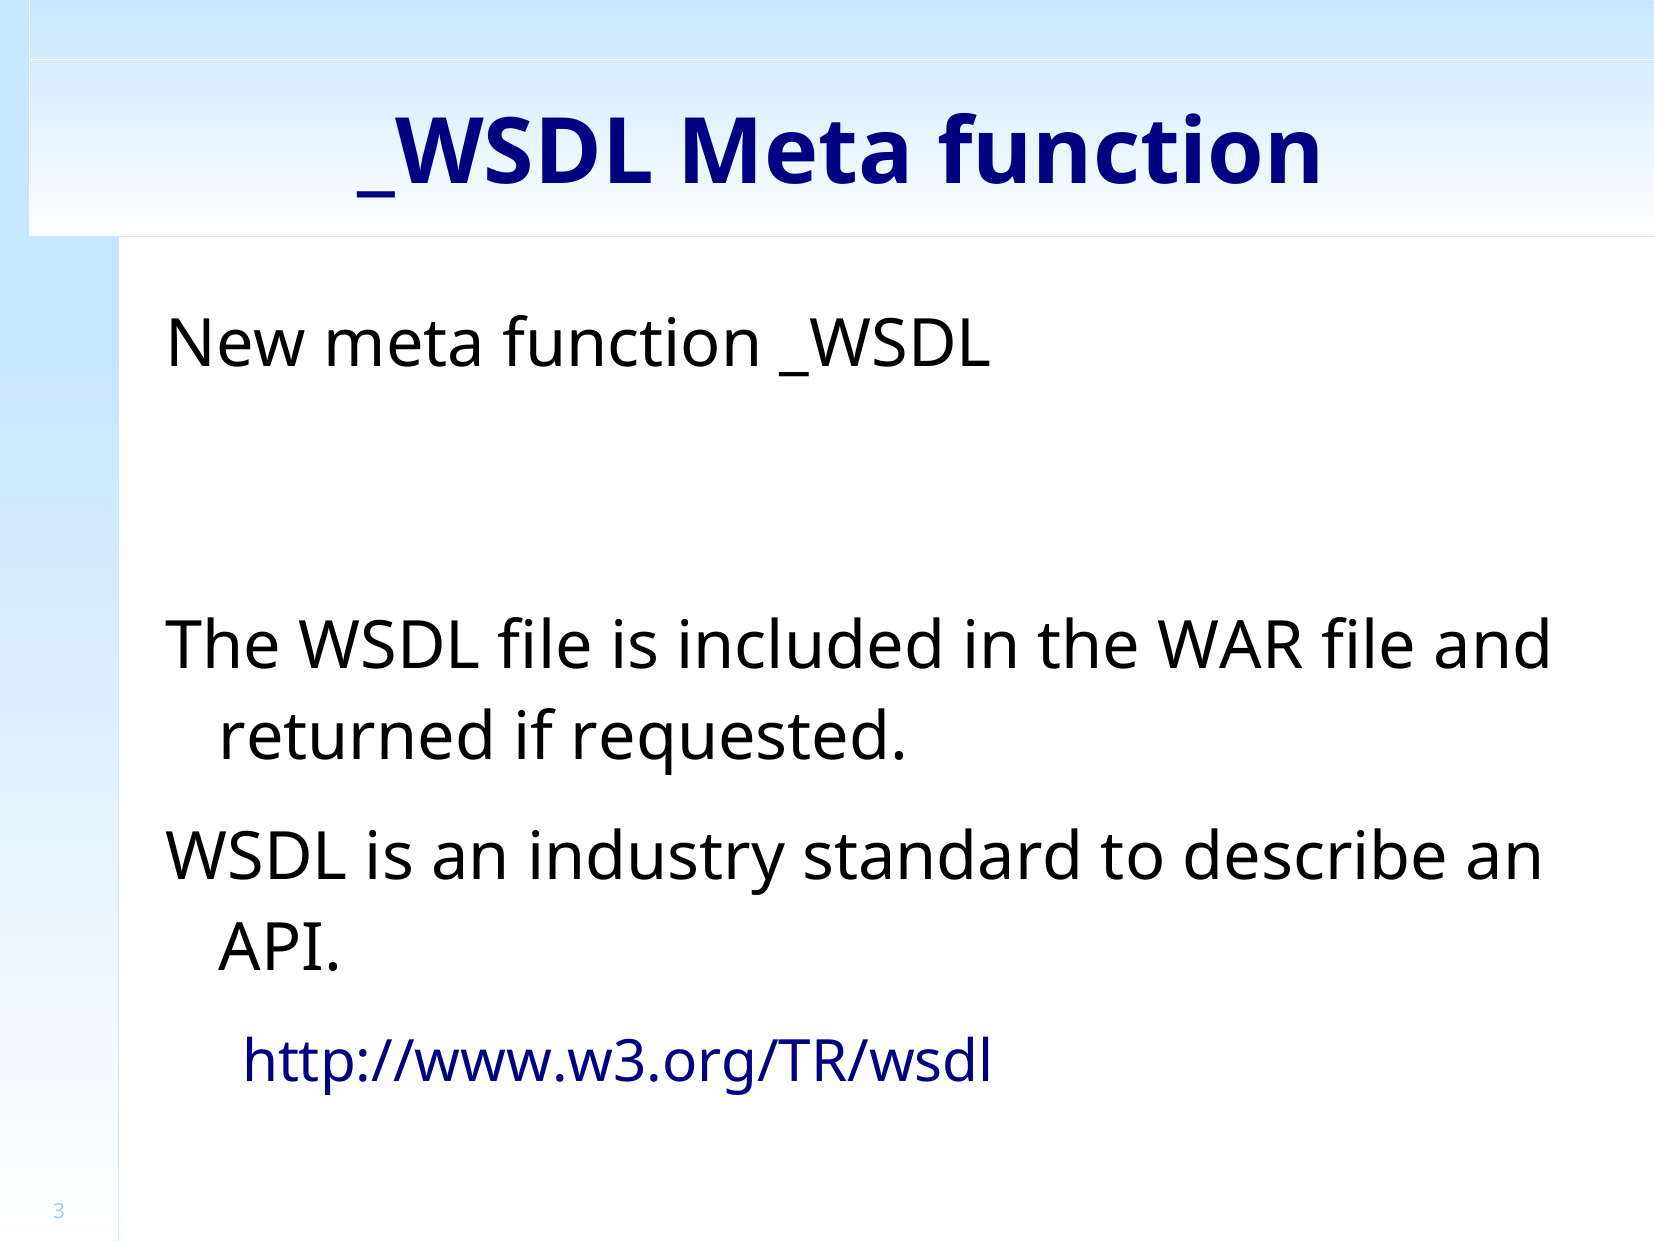

# _WSDL Meta function
New meta function _WSDL
The WSDL file is included in the WAR file and returned if requested.
WSDL is an industry standard to describe an API.
http://www.w3.org/TR/wsdl